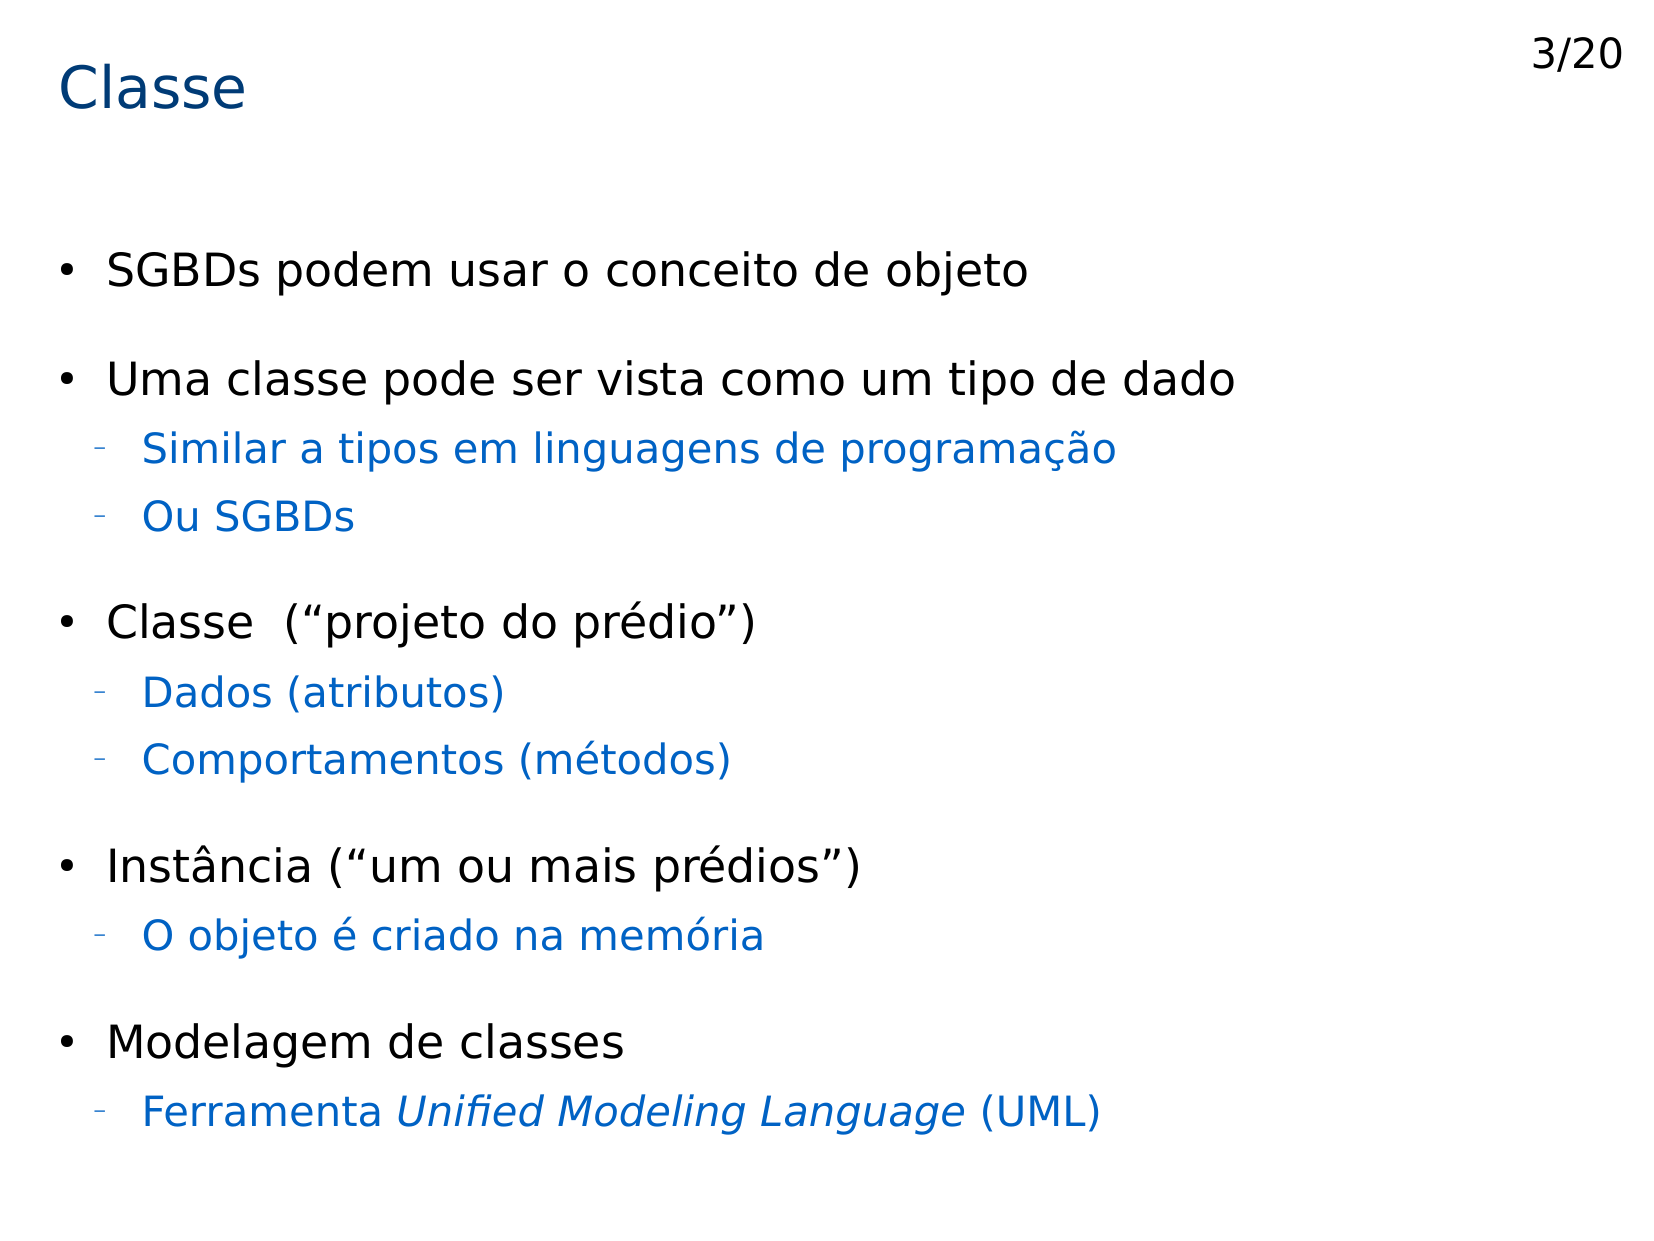

# Classe
3
SGBDs podem usar o conceito de objeto
Uma classe pode ser vista como um tipo de dado
Similar a tipos em linguagens de programação
Ou SGBDs
Classe (“projeto do prédio”)
Dados (atributos)
Comportamentos (métodos)
Instância (“um ou mais prédios”)
O objeto é criado na memória
Modelagem de classes
Ferramenta Unified Modeling Language (UML)